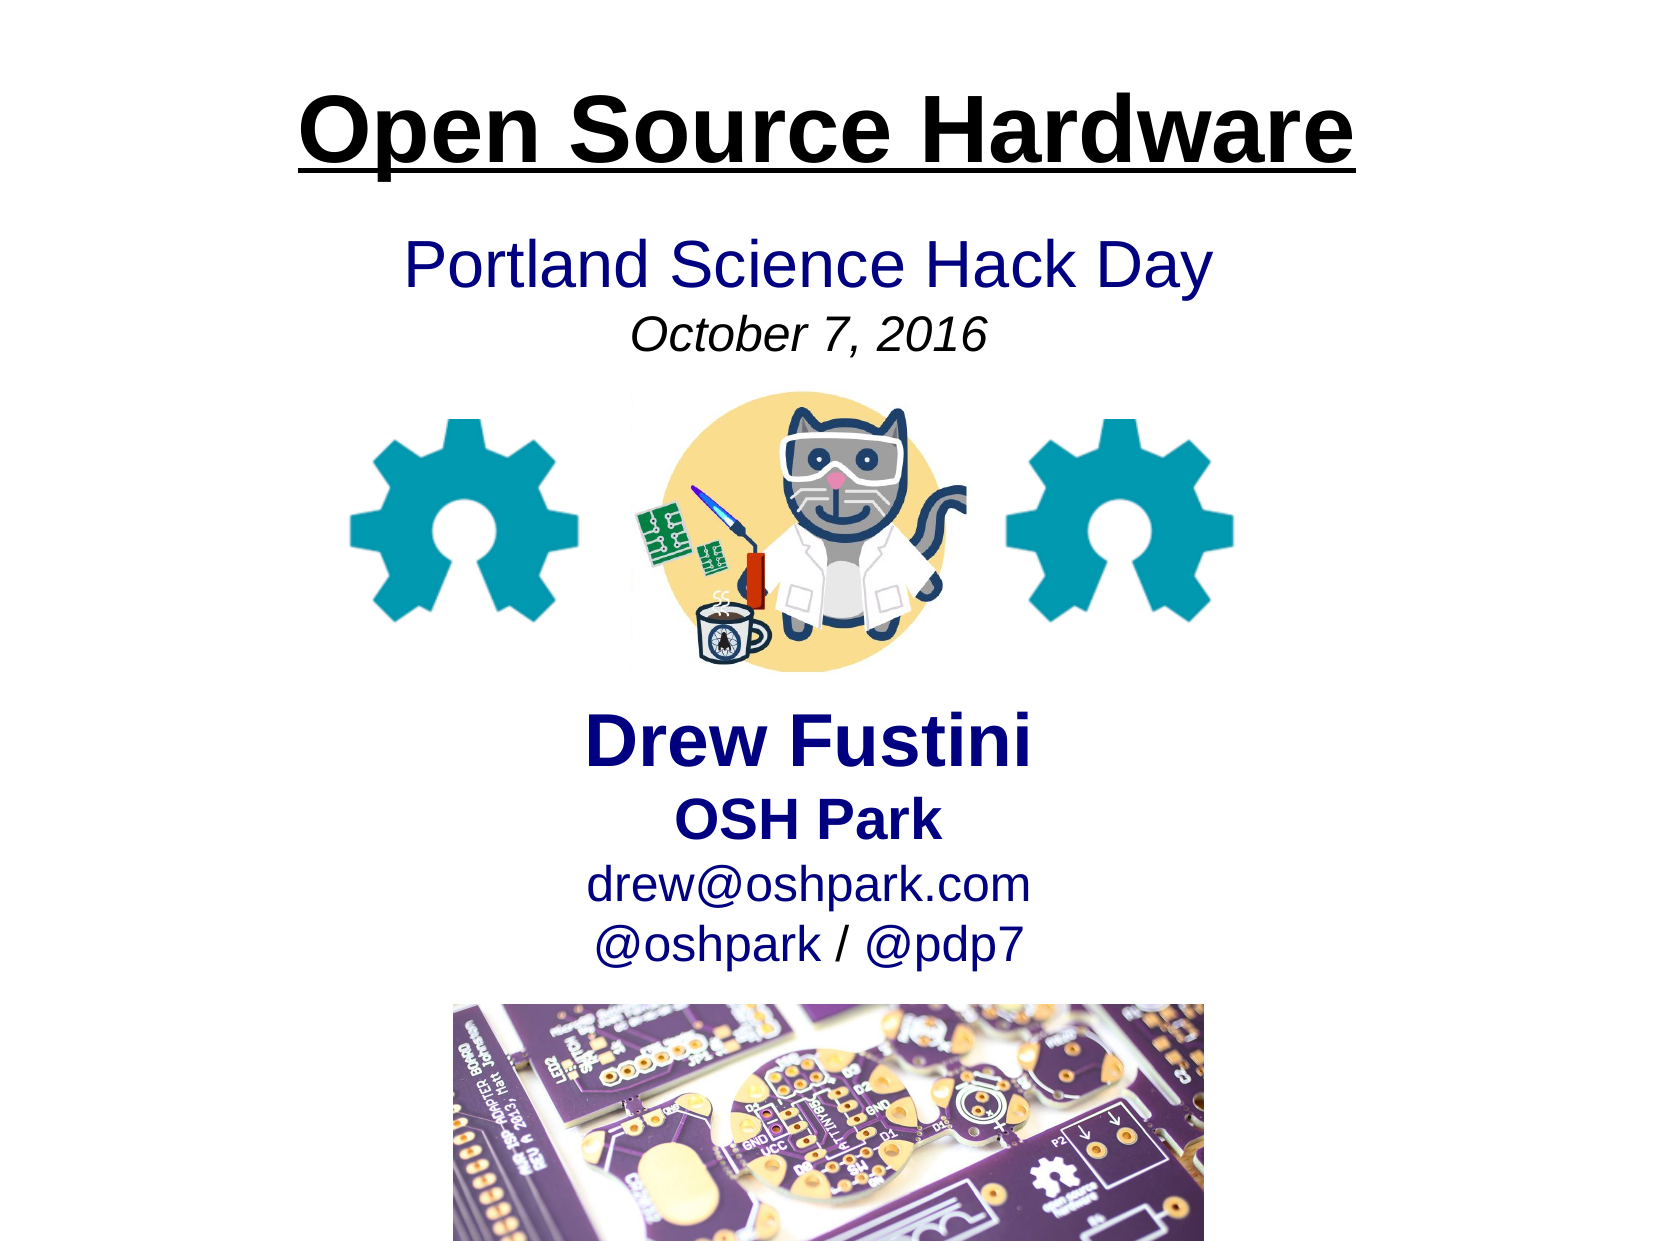

# Open Source Hardware
Portland Science Hack Day
October 7, 2016
Drew Fustini
OSH Park
drew@oshpark.com
@oshpark / @pdp7